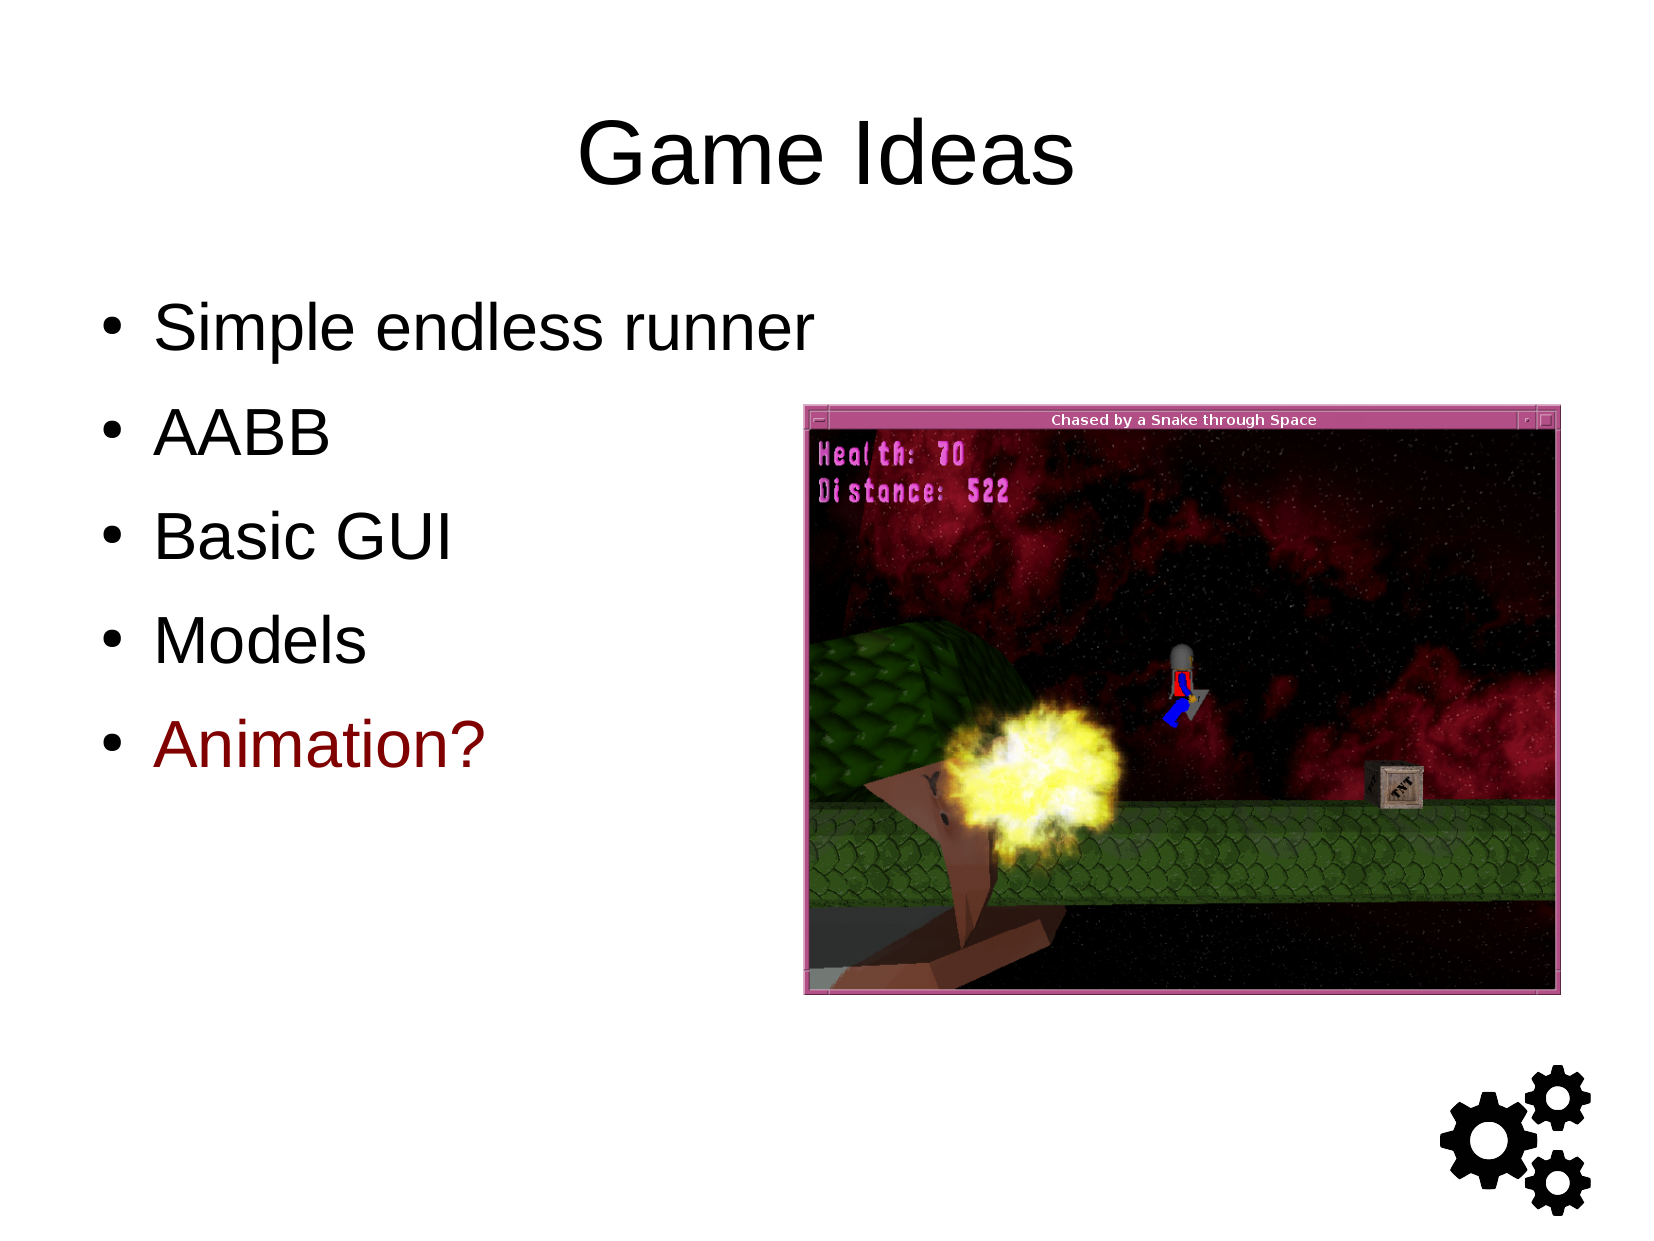

# Game Ideas
Simple endless runner
AABB
Basic GUI
Models
Animation?